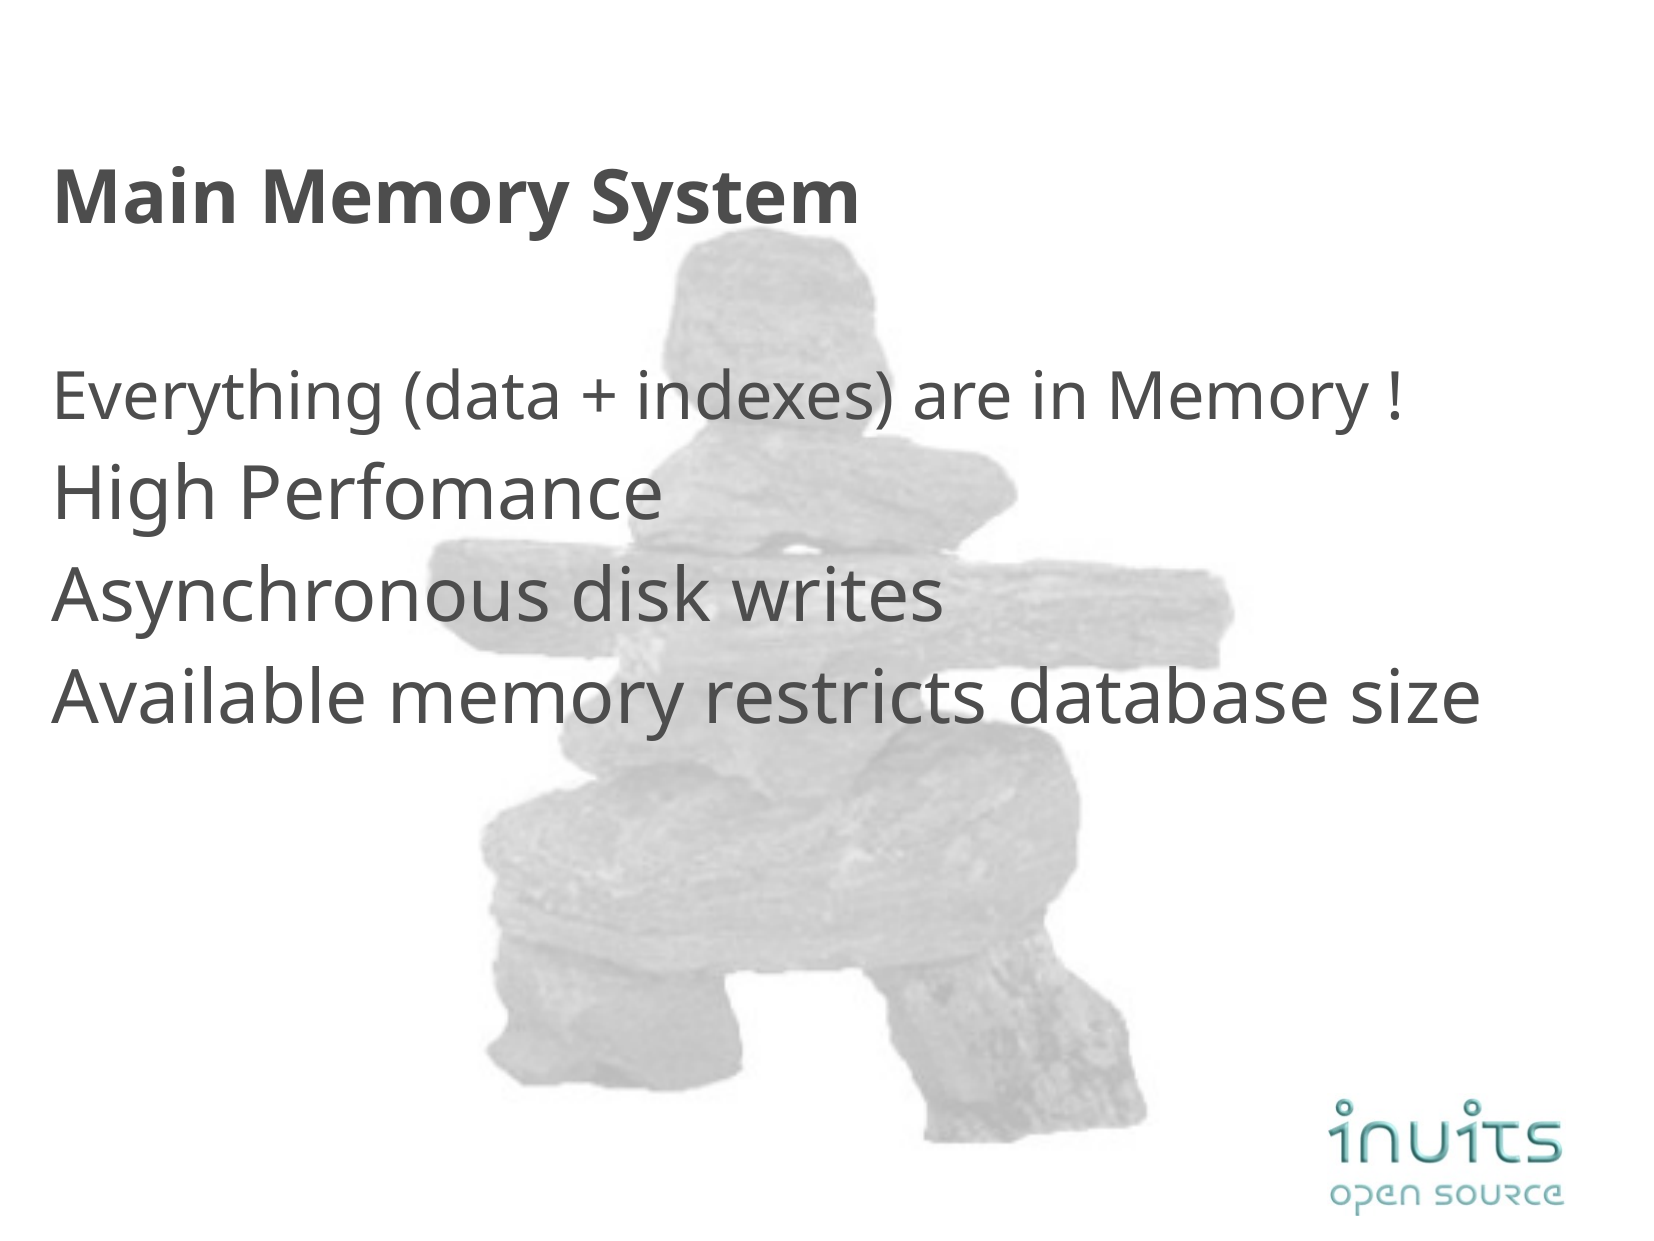

Main Memory System
Everything (data + indexes) are in Memory !
High Perfomance
Asynchronous disk writes
Available memory restricts database size
#